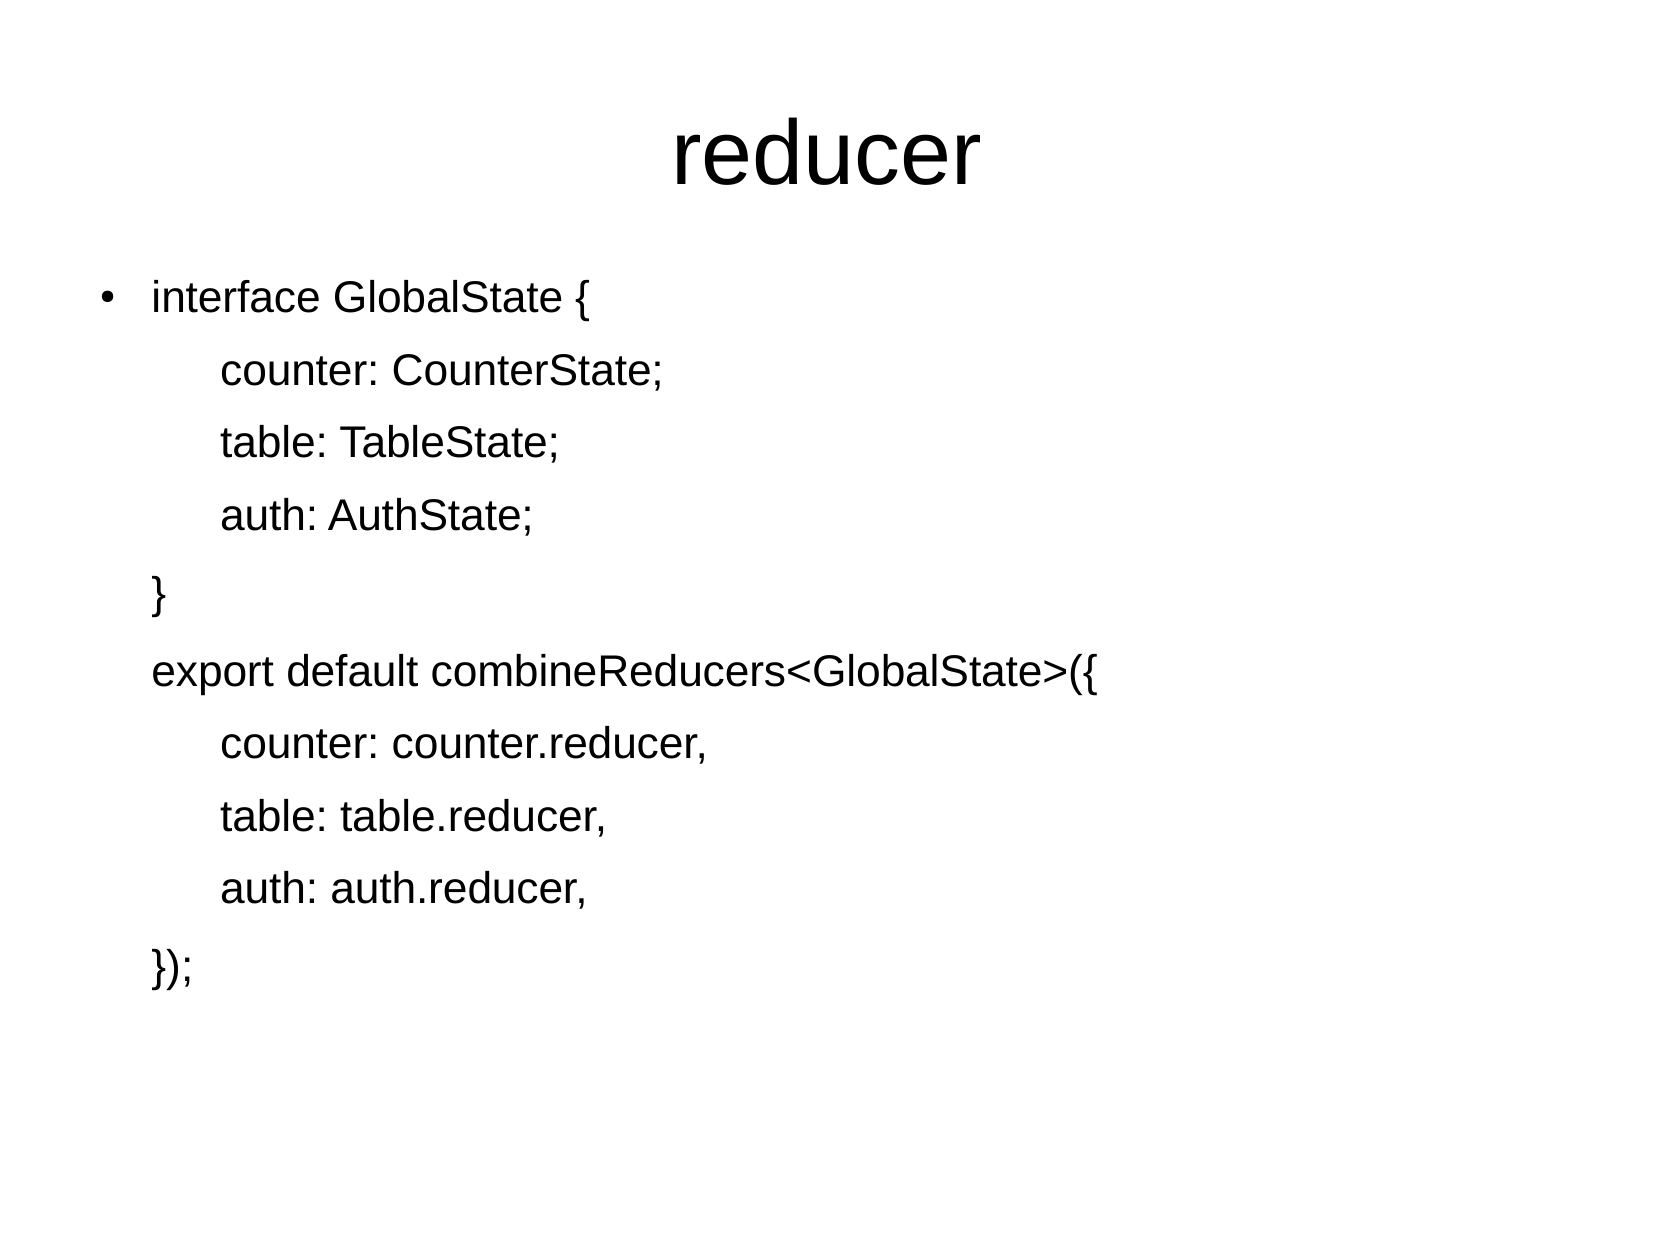

# reducer
interface GlobalState {
counter: CounterState;
table: TableState;
auth: AuthState;
}
export default combineReducers<GlobalState>({
counter: counter.reducer,
table: table.reducer,
auth: auth.reducer,
});